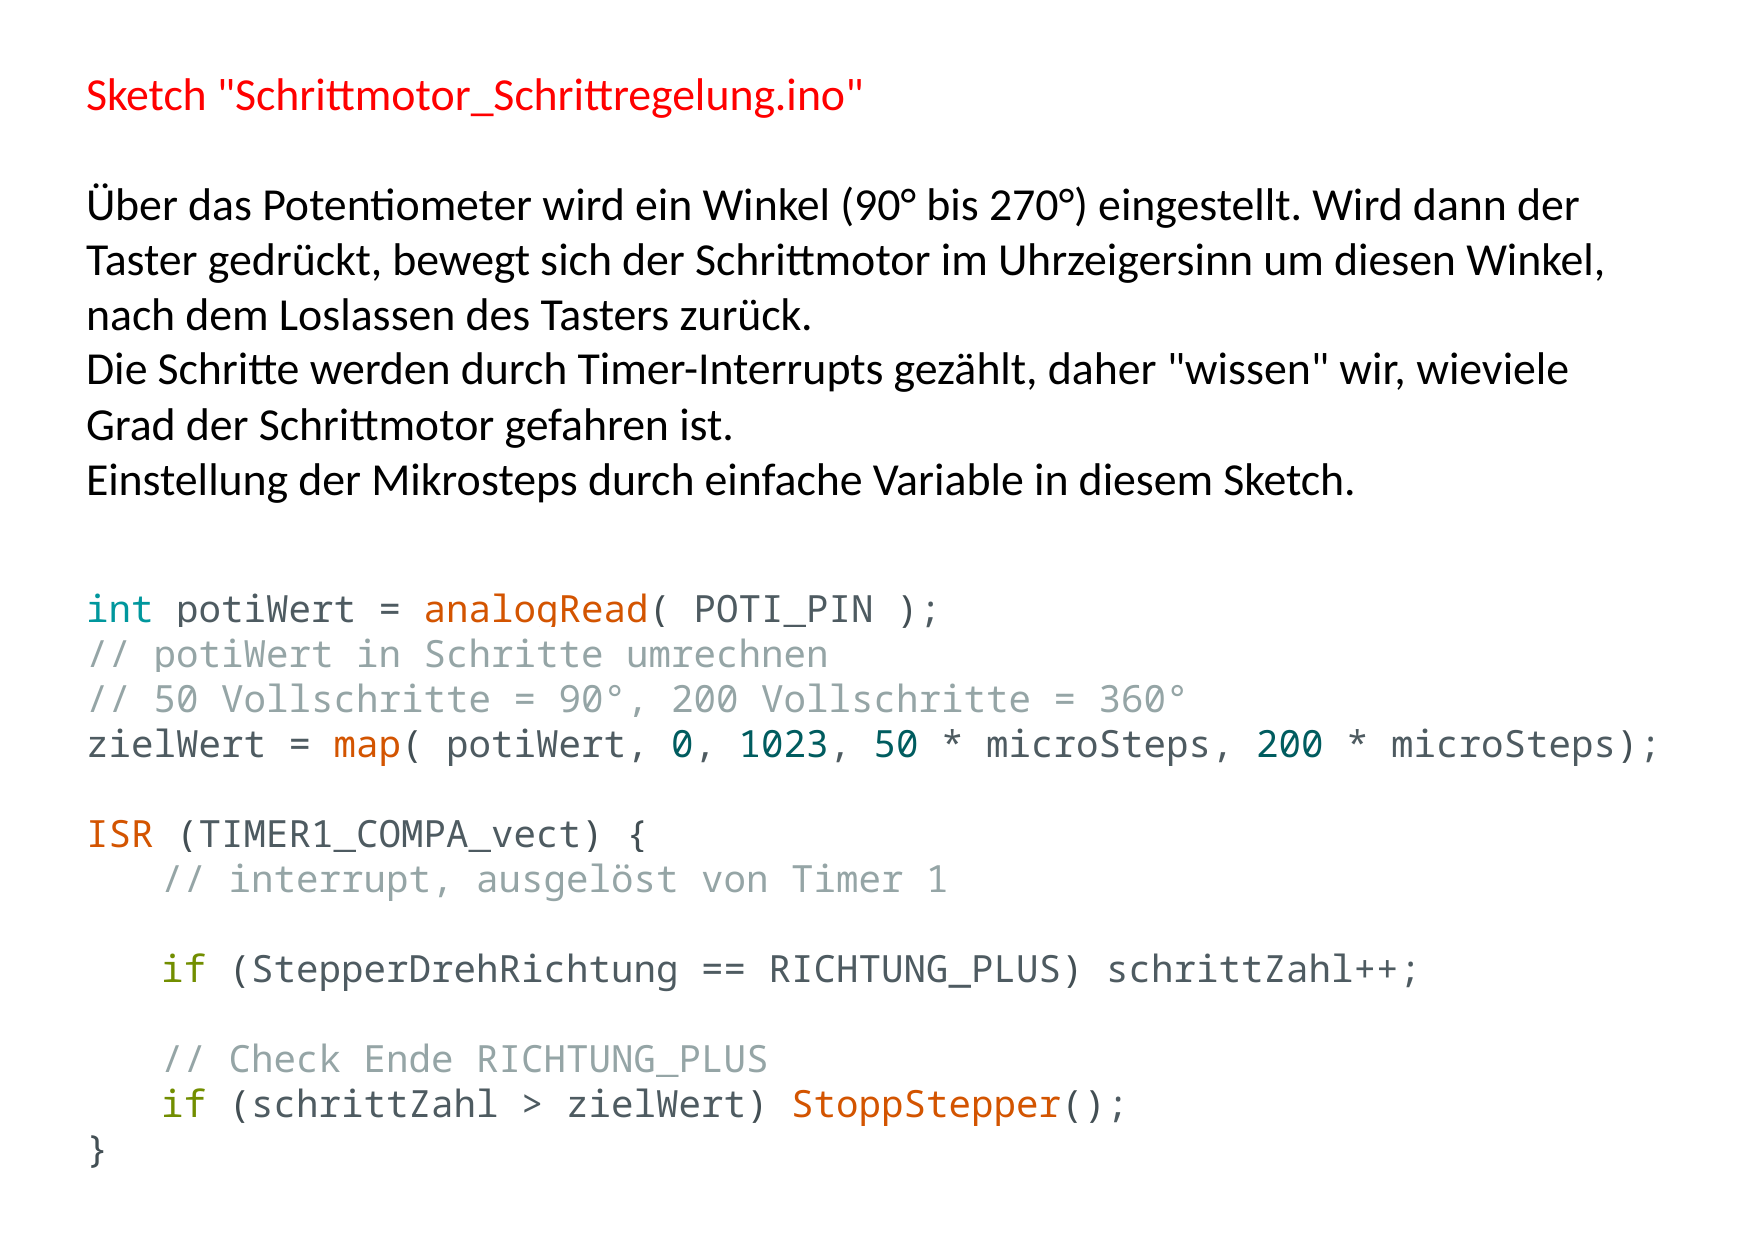

Sketch "Schrittmotor_Schrittregelung.ino"
Über das Potentiometer wird ein Winkel (90° bis 270°) eingestellt. Wird dann der Taster gedrückt, bewegt sich der Schrittmotor im Uhrzeigersinn um diesen Winkel, nach dem Loslassen des Tasters zurück.
Die Schritte werden durch Timer-Interrupts gezählt, daher "wissen" wir, wieviele Grad der Schrittmotor gefahren ist.
Einstellung der Mikrosteps durch einfache Variable in diesem Sketch.
int potiWert = analogRead( POTI_PIN );
// potiWert in Schritte umrechnen
// 50 Vollschritte = 90°, 200 Vollschritte = 360°
zielWert = map( potiWert, 0, 1023, 50 * microSteps, 200 * microSteps);
ISR (TIMER1_COMPA_vect) {
	// interrupt, ausgelöst von Timer 1
	if (StepperDrehRichtung == RICHTUNG_PLUS) schrittZahl++;
	// Check Ende RICHTUNG_PLUS
	if (schrittZahl > zielWert) StoppStepper();
}